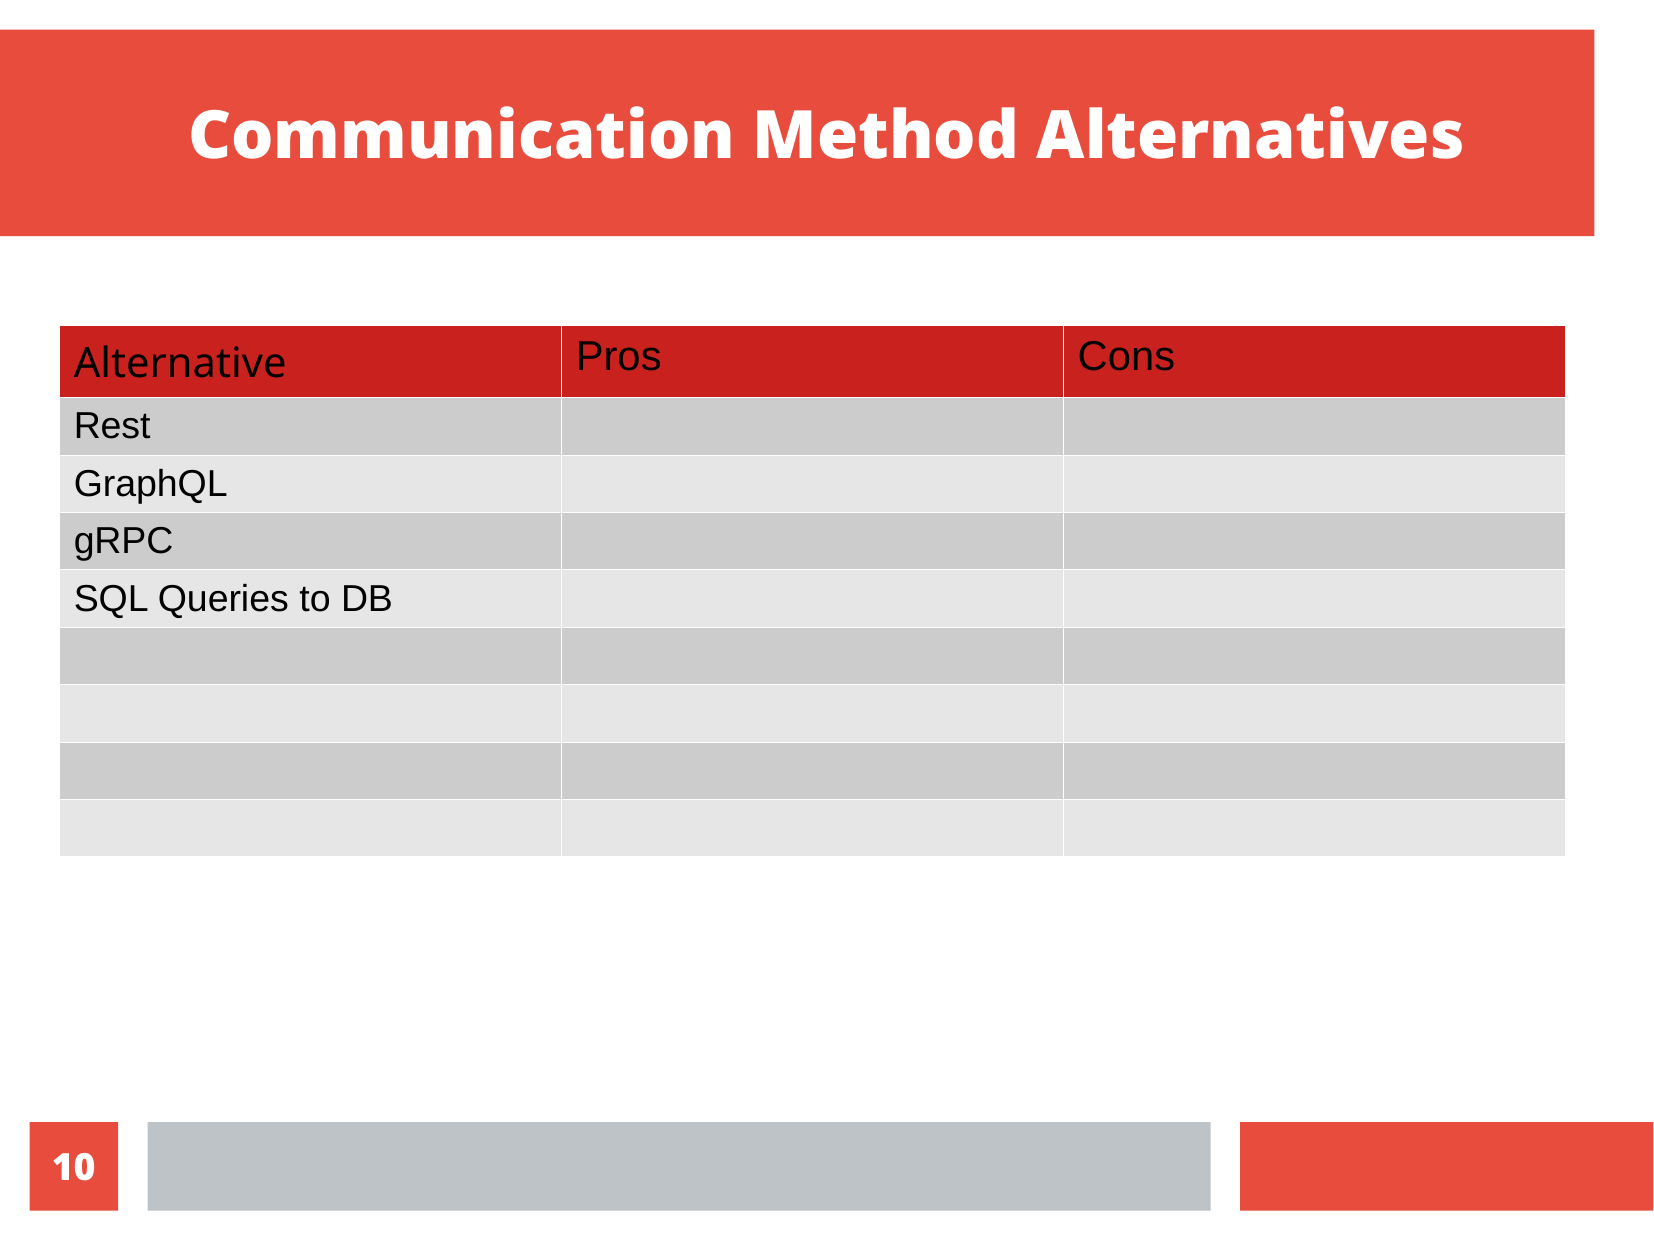

# Communication Method Alternatives
| Alternative | Pros | Cons |
| --- | --- | --- |
| Rest | | |
| GraphQL | | |
| gRPC | | |
| SQL Queries to DB | | |
| | | |
| | | |
| | | |
| | | |
10